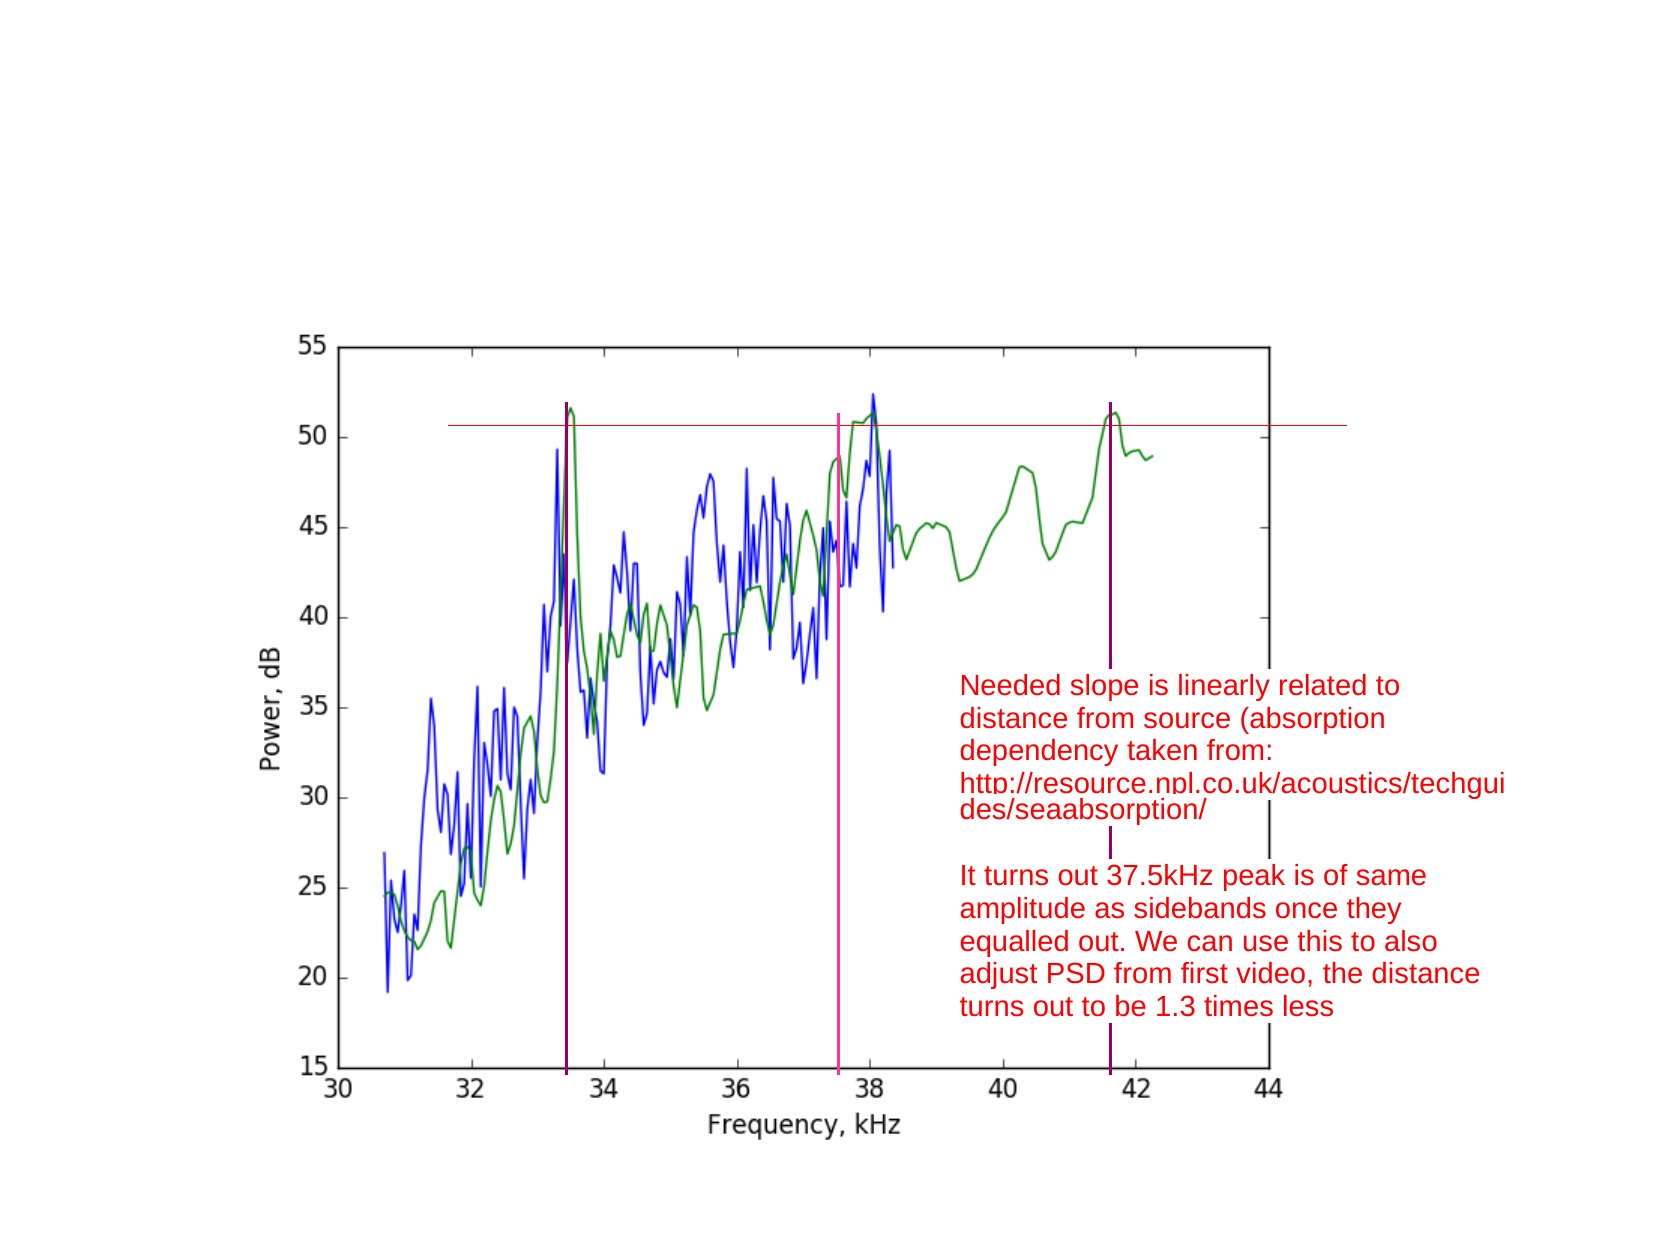

Needed slope is linearly related to distance from source (absorption dependency taken from: http://resource.npl.co.uk/acoustics/techguides/seaabsorption/
It turns out 37.5kHz peak is of same amplitude as sidebands once they equalled out. We can use this to also adjust PSD from first video, the distance turns out to be 1.3 times less